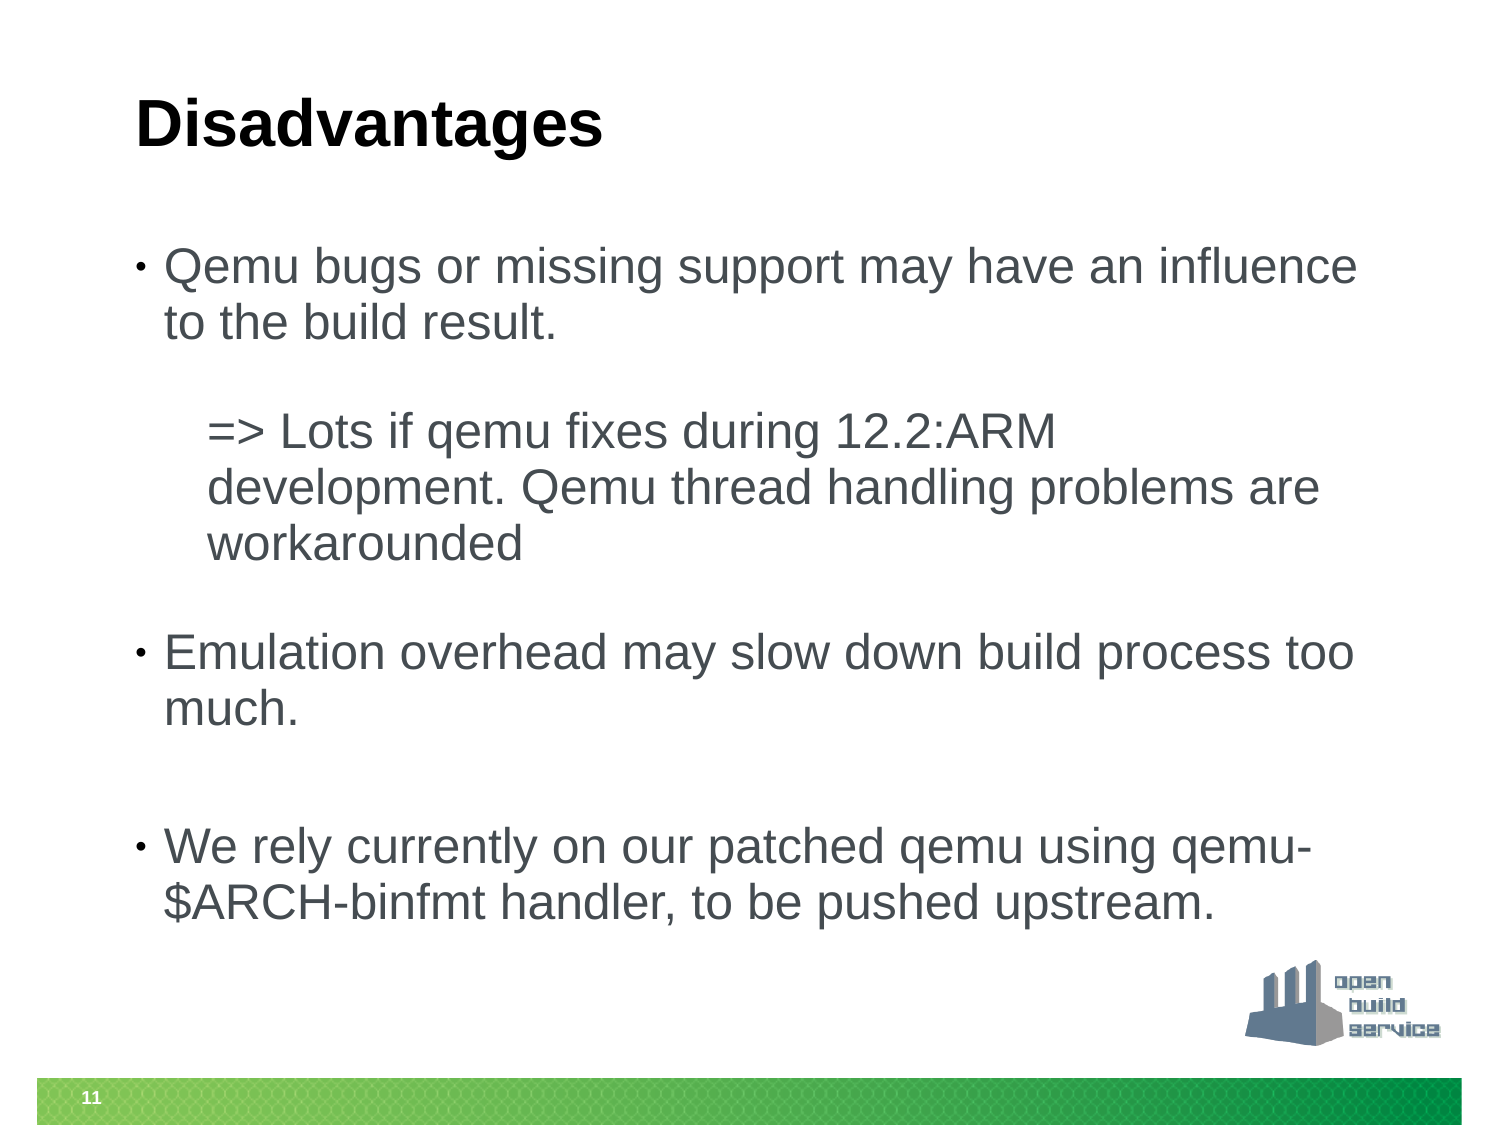

# Disadvantages
Qemu bugs or missing support may have an influence to the build result.
=> Lots if qemu fixes during 12.2:ARM development. Qemu thread handling problems are workarounded
Emulation overhead may slow down build process too much.
We rely currently on our patched qemu using qemu-$ARCH-binfmt handler, to be pushed upstream.